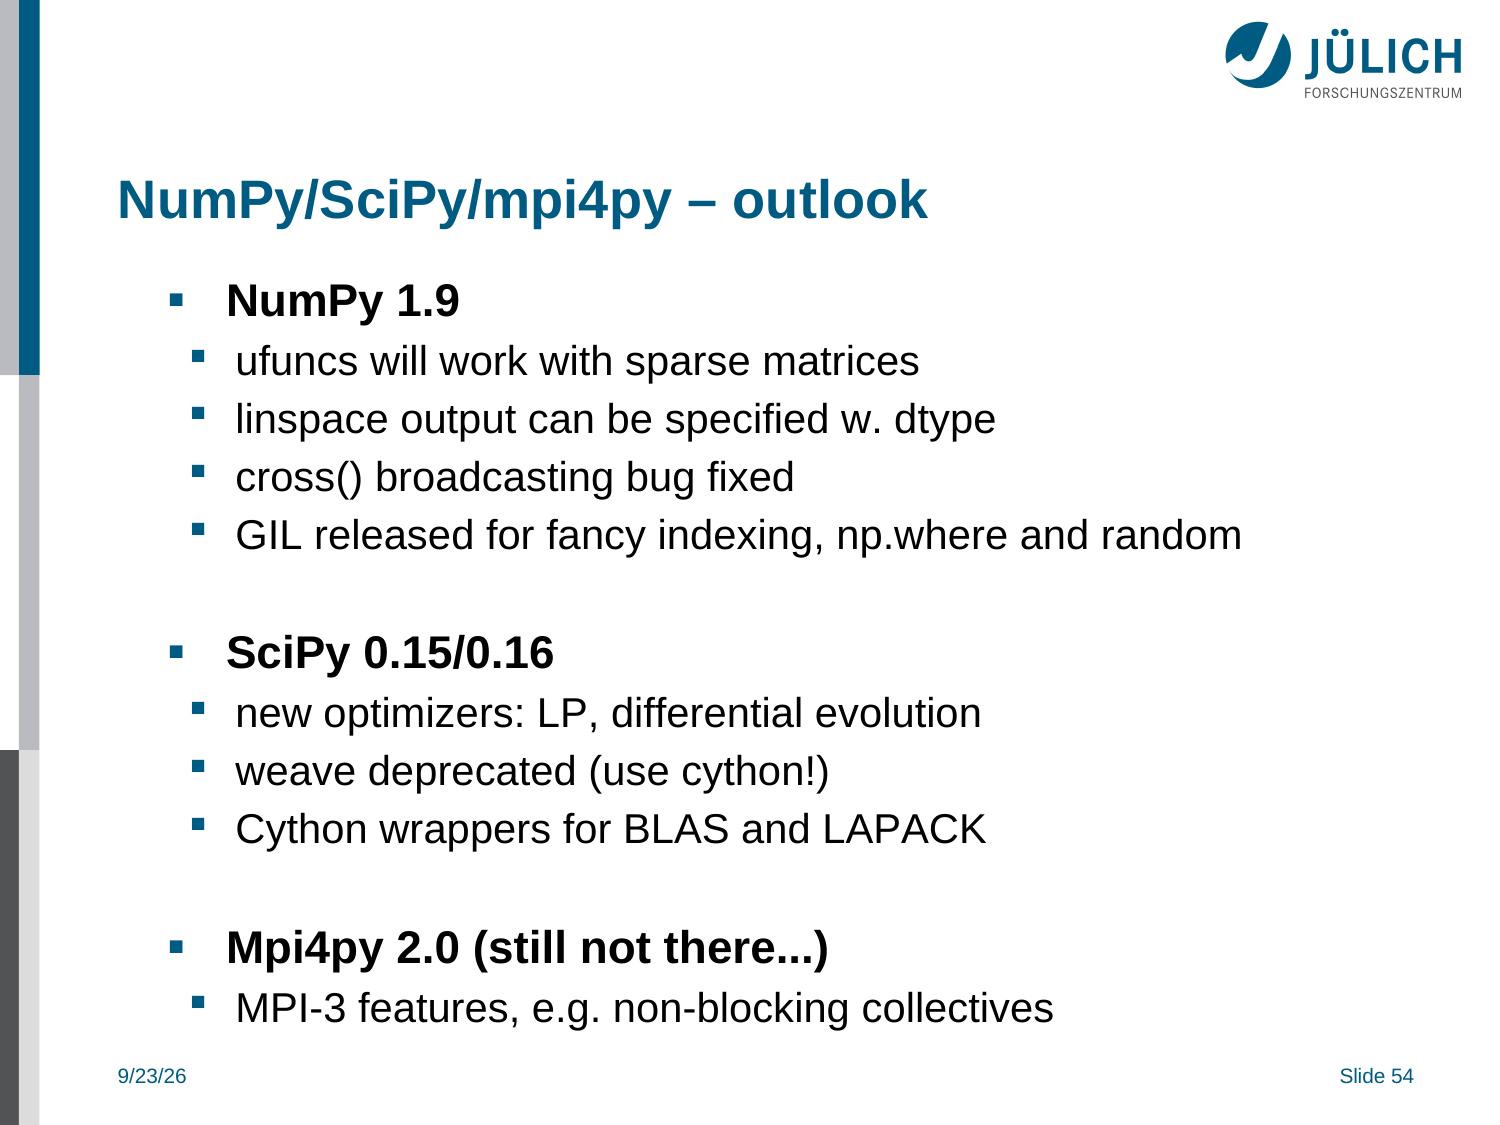

# NumPy/SciPy/mpi4py – outlook
NumPy 1.9
ufuncs will work with sparse matrices
linspace output can be specified w. dtype
cross() broadcasting bug fixed
GIL released for fancy indexing, np.where and random
SciPy 0.15/0.16
new optimizers: LP, differential evolution
weave deprecated (use cython!)
Cython wrappers for BLAS and LAPACK
Mpi4py 2.0 (still not there...)
MPI-3 features, e.g. non-blocking collectives